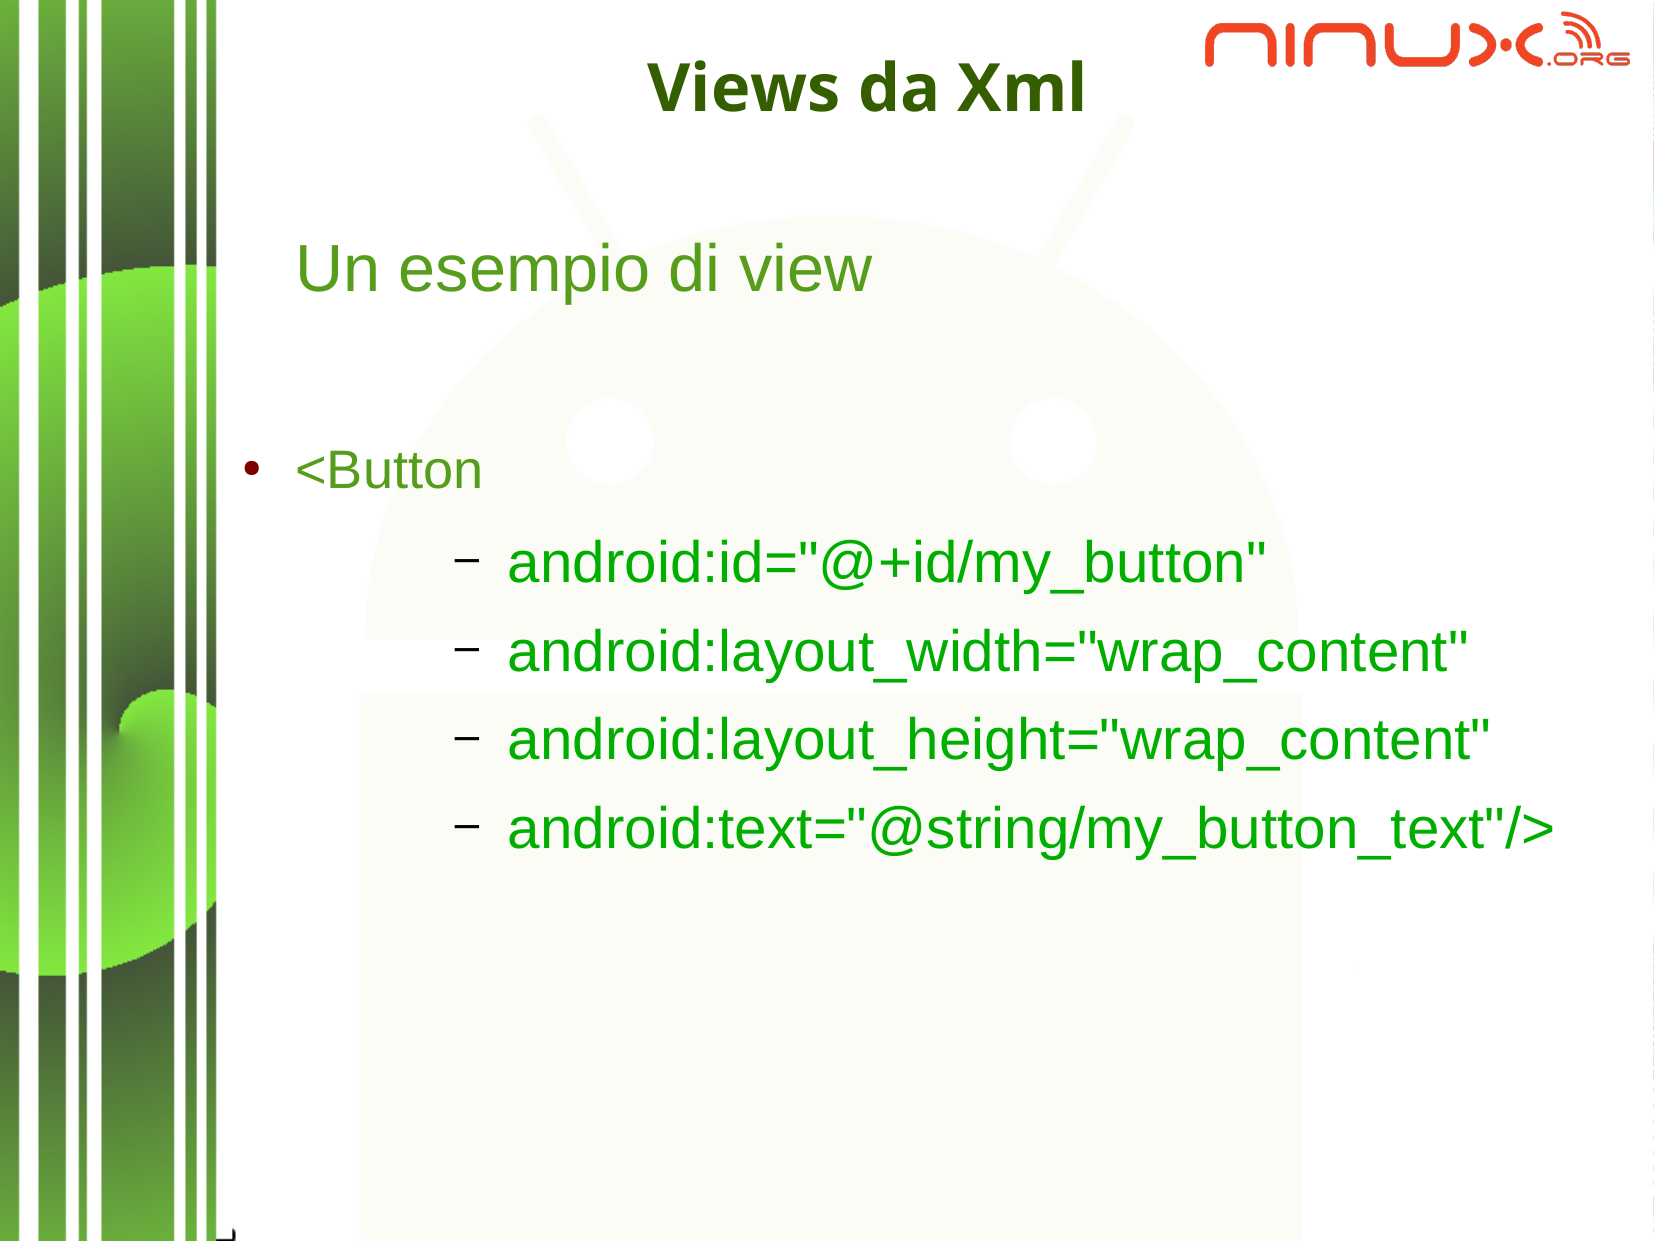

# Views da Xml
Un esempio di view
<Button
android:id="@+id/my_button"
android:layout_width="wrap_content"
android:layout_height="wrap_content"
android:text="@string/my_button_text"/>